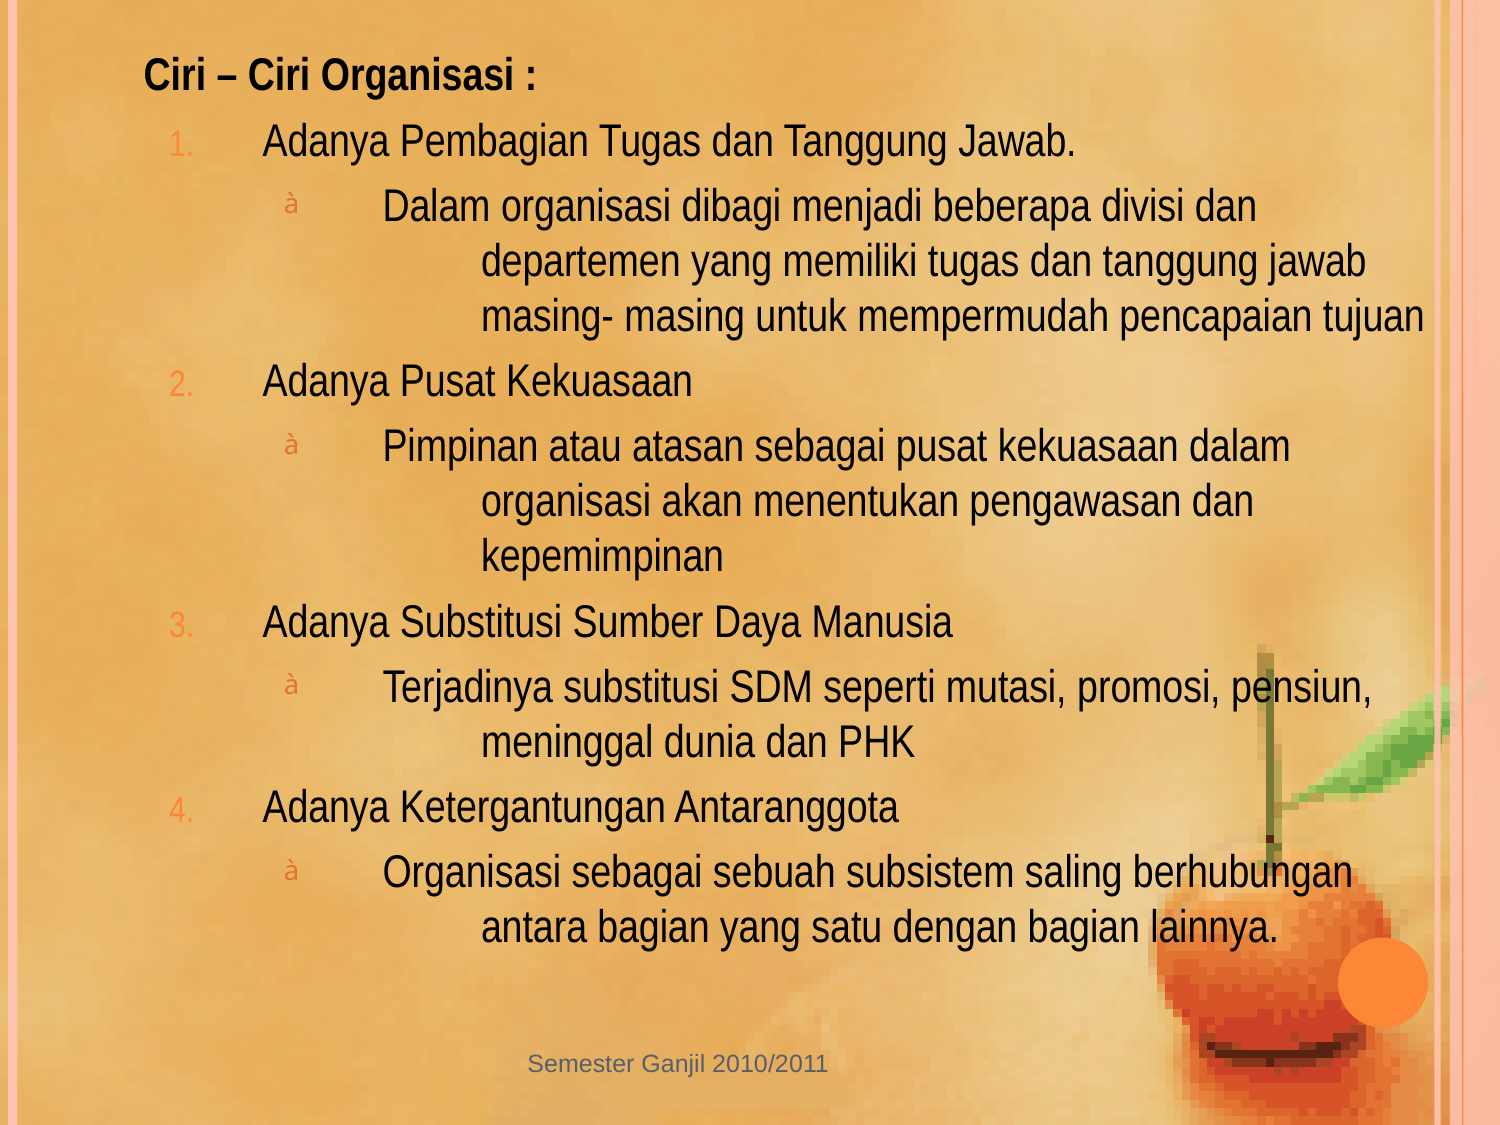

# Ciri – Ciri Organisasi :
Adanya Pembagian Tugas dan Tanggung Jawab.
Dalam organisasi dibagi menjadi beberapa divisi dan departemen yang memiliki tugas dan tanggung jawab masing- masing untuk mempermudah pencapaian tujuan
Adanya Pusat Kekuasaan
Pimpinan atau atasan sebagai pusat kekuasaan dalam organisasi akan menentukan pengawasan dan kepemimpinan
Adanya Substitusi Sumber Daya Manusia
Terjadinya substitusi SDM seperti mutasi, promosi, pensiun, meninggal dunia dan PHK
Adanya Ketergantungan Antaranggota
Organisasi sebagai sebuah subsistem saling berhubungan antara bagian yang satu dengan bagian lainnya.
Semester Ganjil 2010/2011